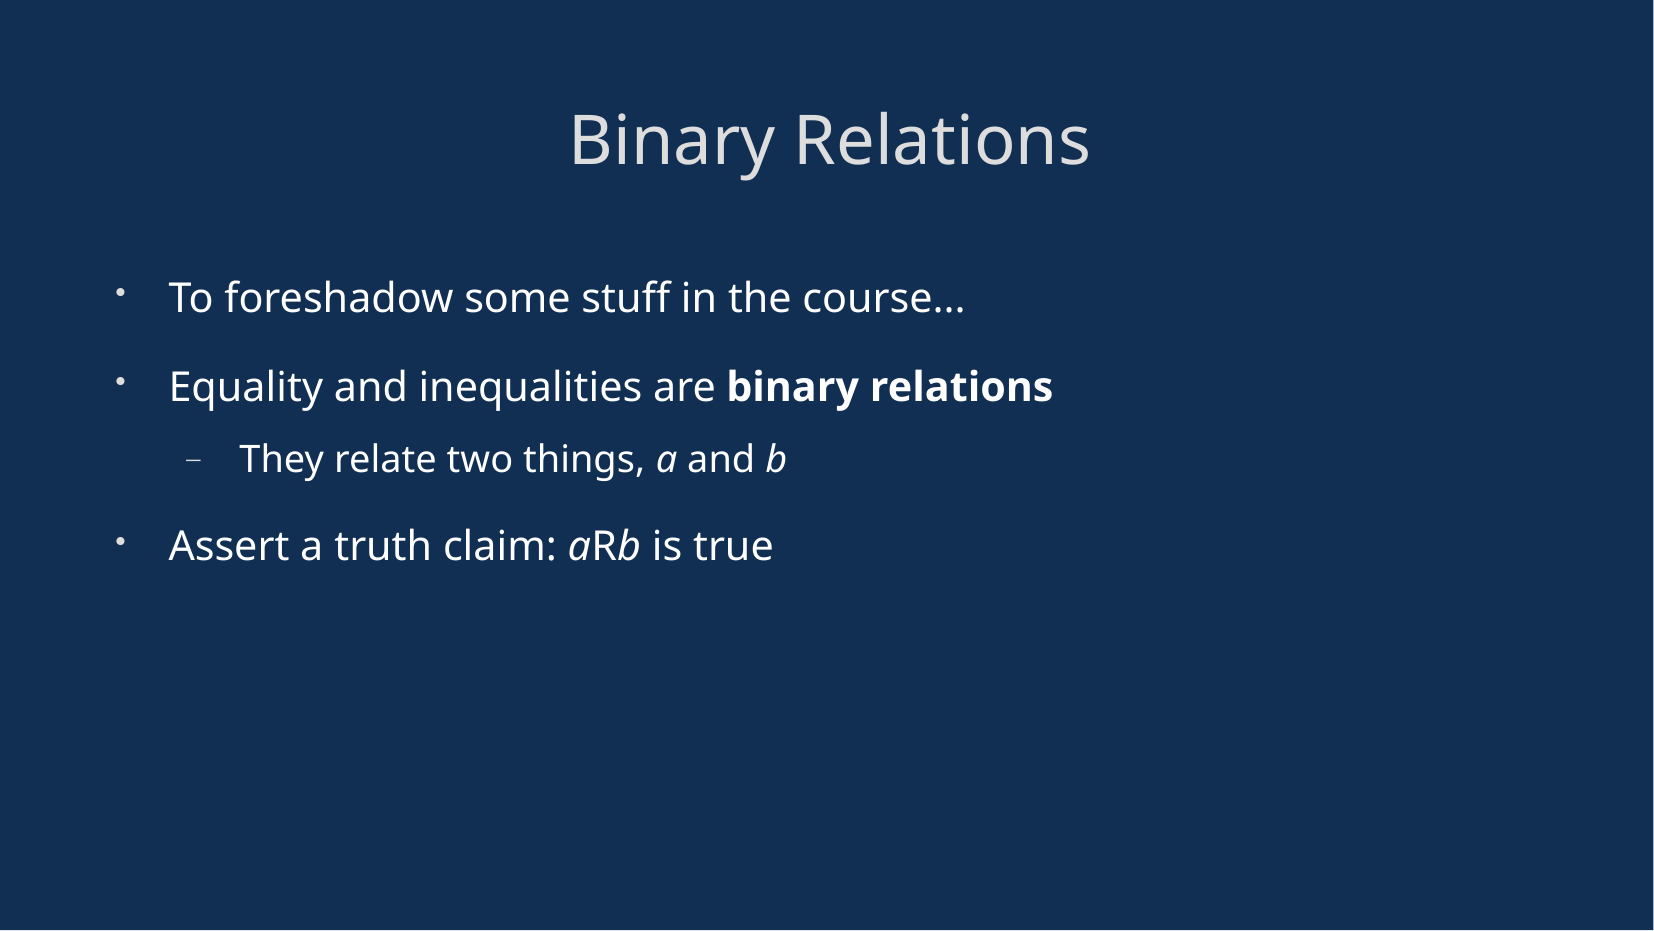

# Binary Relations
To foreshadow some stuff in the course...
Equality and inequalities are binary relations
They relate two things, a and b
Assert a truth claim: aRb is true